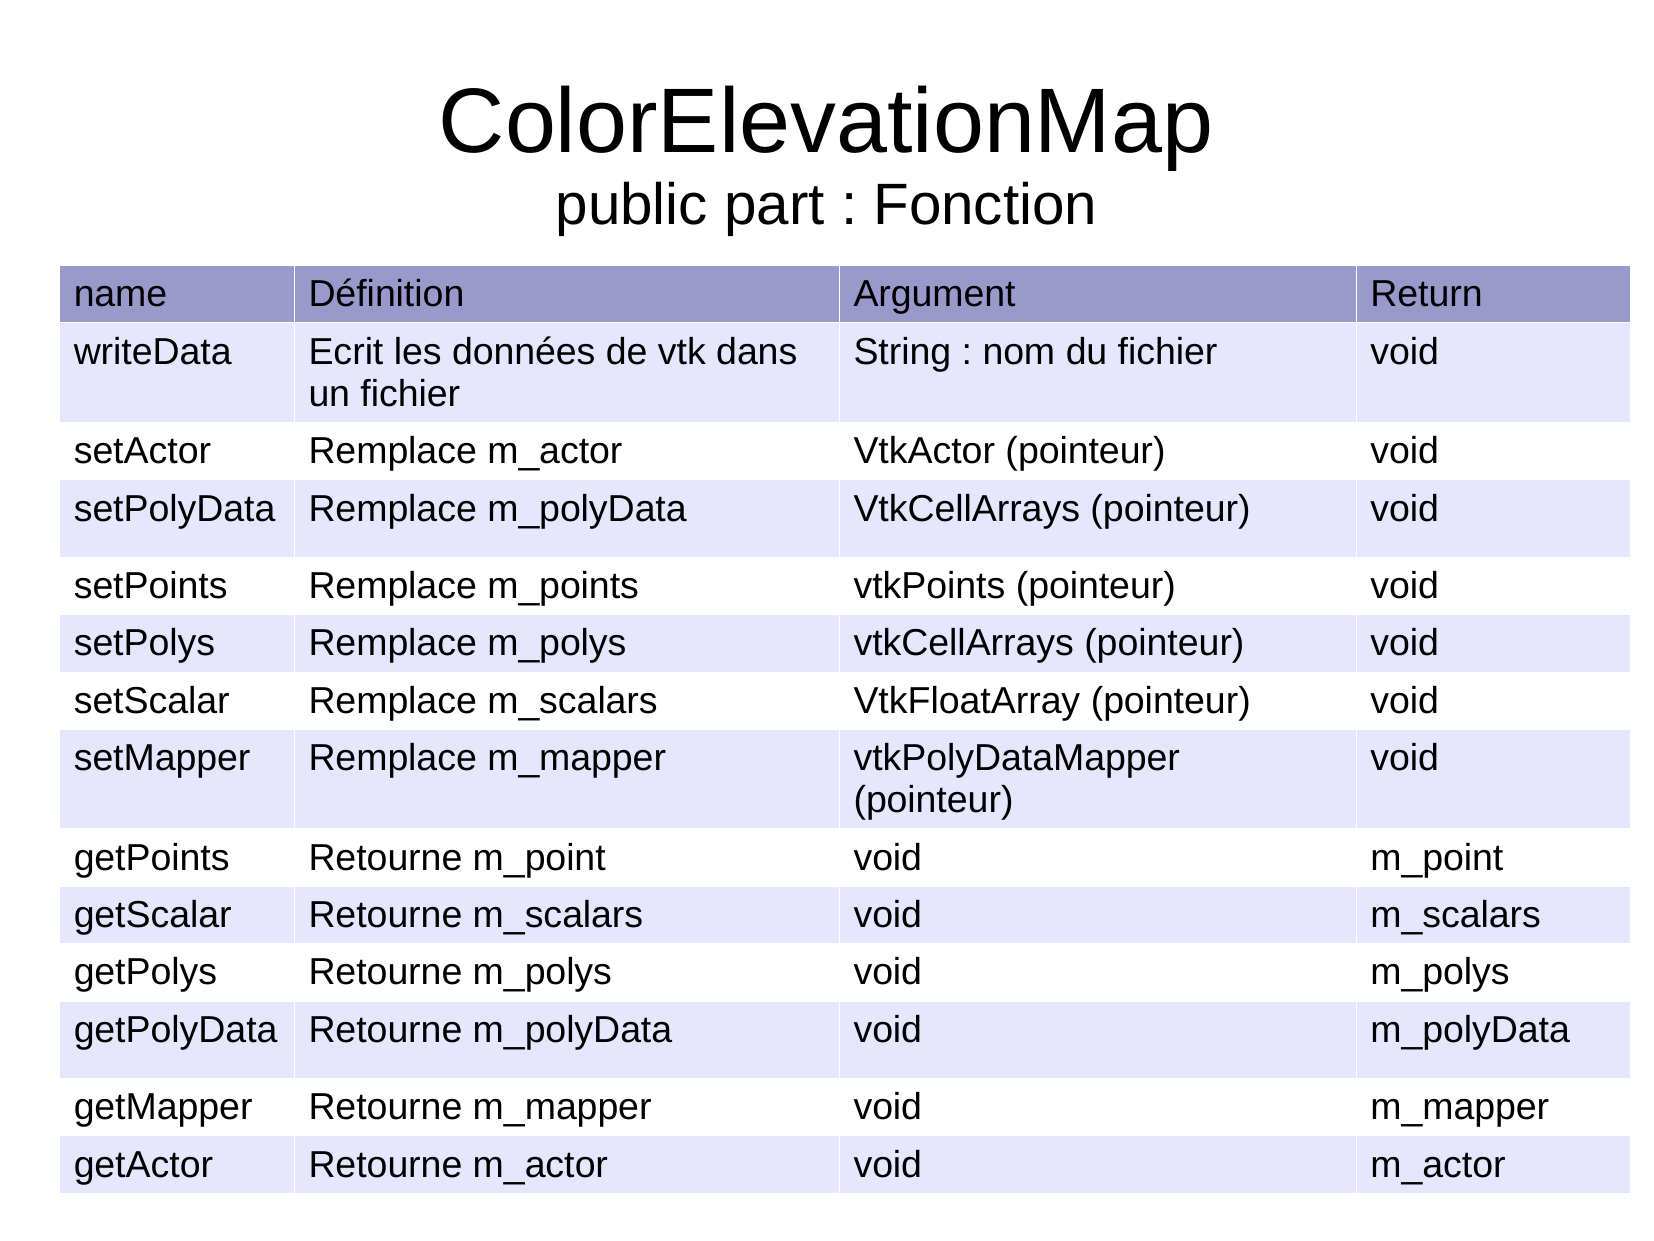

# ColorElevationMap public part : Fonction
| name | Définition | Argument | Return |
| --- | --- | --- | --- |
| writeData | Ecrit les données de vtk dans un fichier | String : nom du fichier | void |
| setActor | Remplace m\_actor | VtkActor (pointeur) | void |
| setPolyData | Remplace m\_polyData | VtkCellArrays (pointeur) | void |
| setPoints | Remplace m\_points | vtkPoints (pointeur) | void |
| setPolys | Remplace m\_polys | vtkCellArrays (pointeur) | void |
| setScalar | Remplace m\_scalars | VtkFloatArray (pointeur) | void |
| setMapper | Remplace m\_mapper | vtkPolyDataMapper (pointeur) | void |
| getPoints | Retourne m\_point | void | m\_point |
| getScalar | Retourne m\_scalars | void | m\_scalars |
| getPolys | Retourne m\_polys | void | m\_polys |
| getPolyData | Retourne m\_polyData | void | m\_polyData |
| getMapper | Retourne m\_mapper | void | m\_mapper |
| getActor | Retourne m\_actor | void | m\_actor |